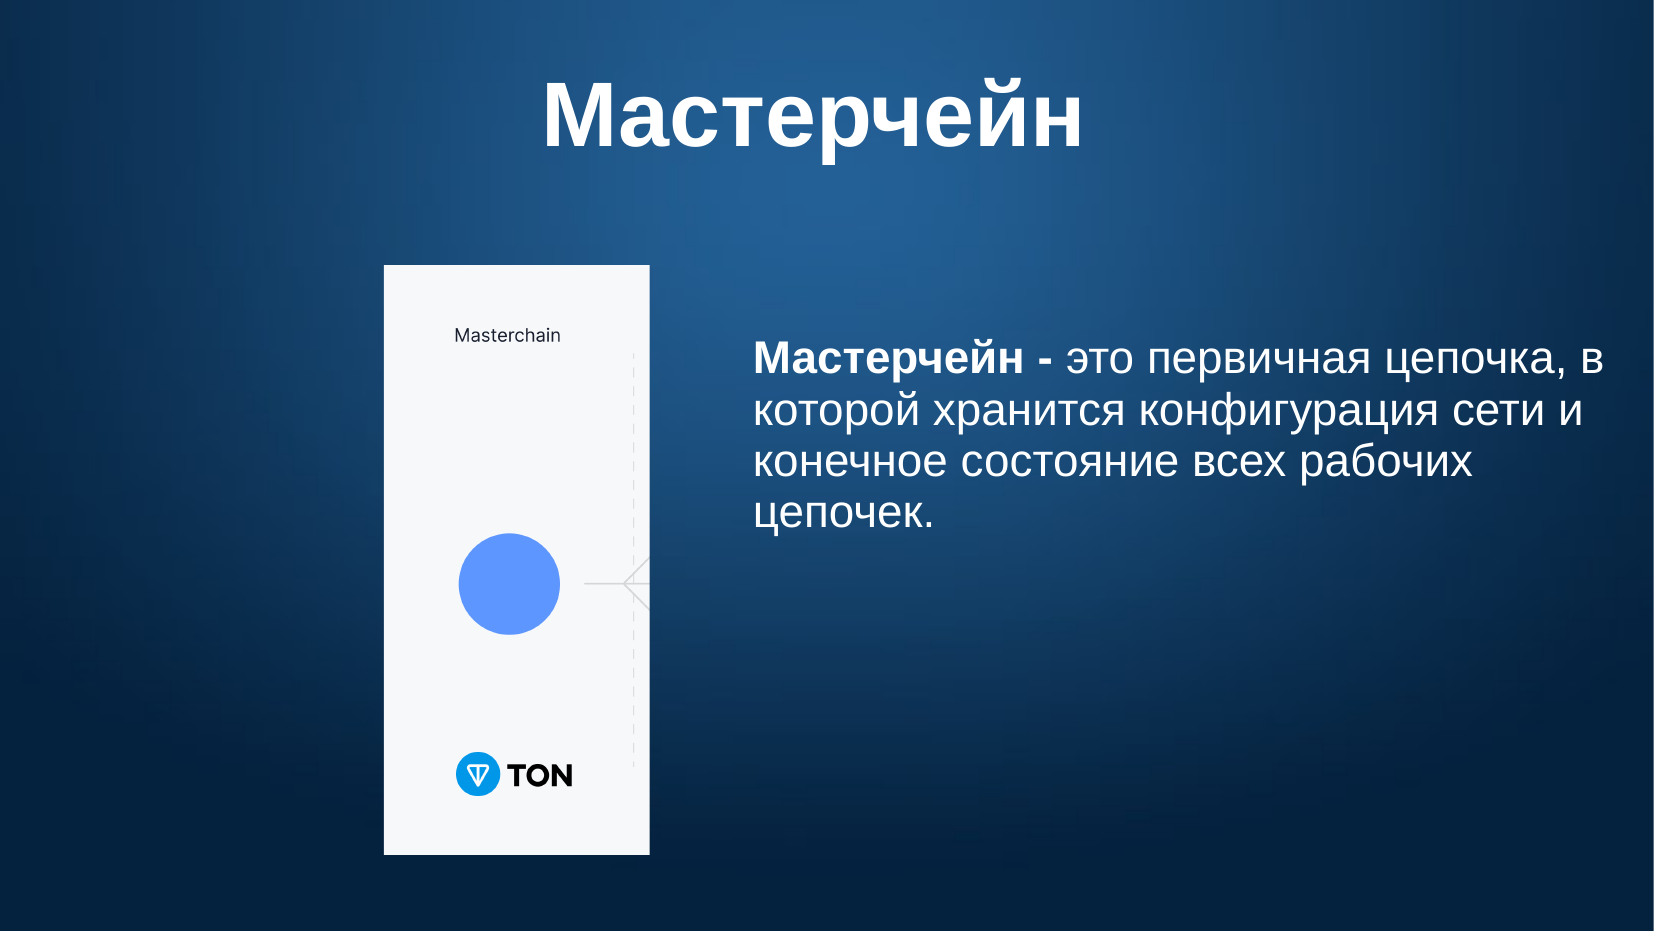

# Мастерчейн
Мастерчейн - это первичная цепочка, в которой хранится конфигурация сети и конечное состояние всех рабочих цепочек.